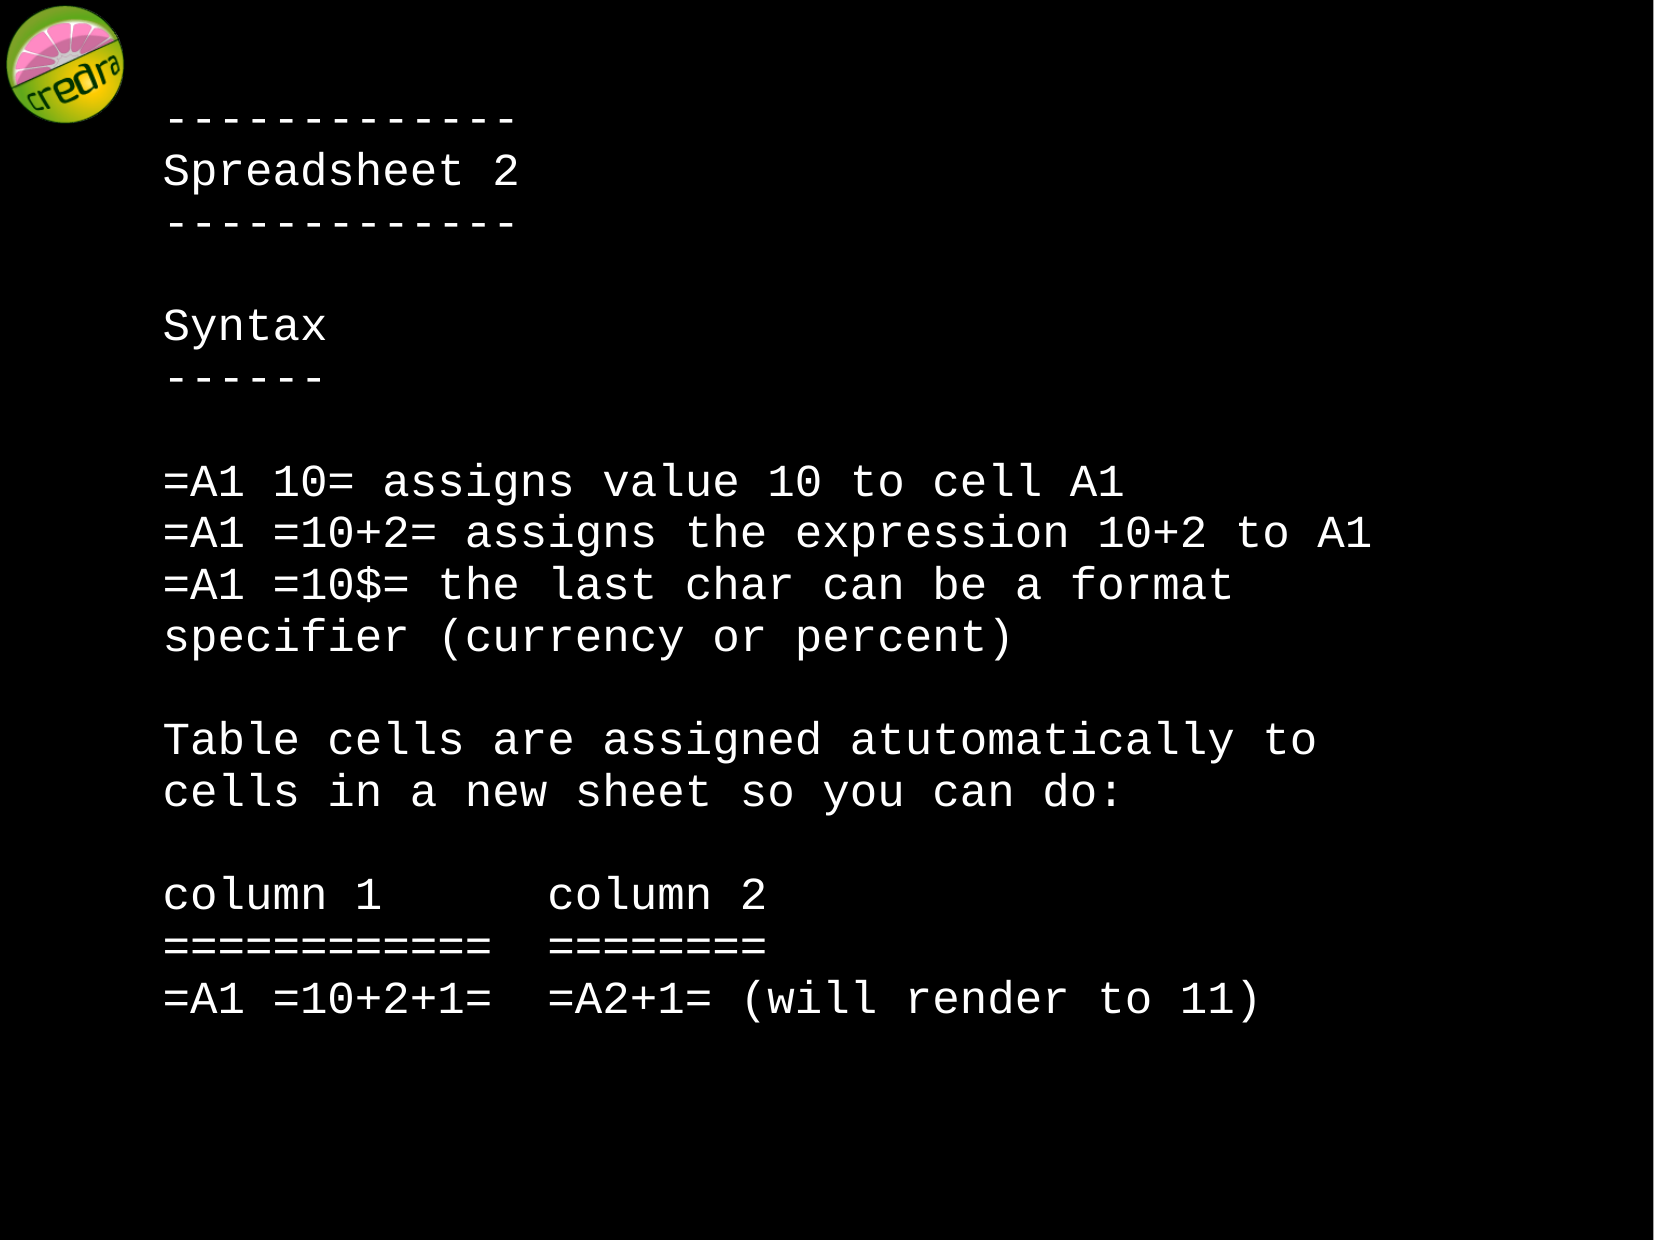

-------------
Spreadsheet 2
-------------
Syntax
------
=A1 10= assigns value 10 to cell A1
=A1 =10+2= assigns the expression 10+2 to A1
=A1 =10$= the last char can be a format specifier (currency or percent)
Table cells are assigned atutomatically to cells in a new sheet so you can do:
column 1 column 2
============ ========
=A1 =10+2+1= =A2+1= (will render to 11)